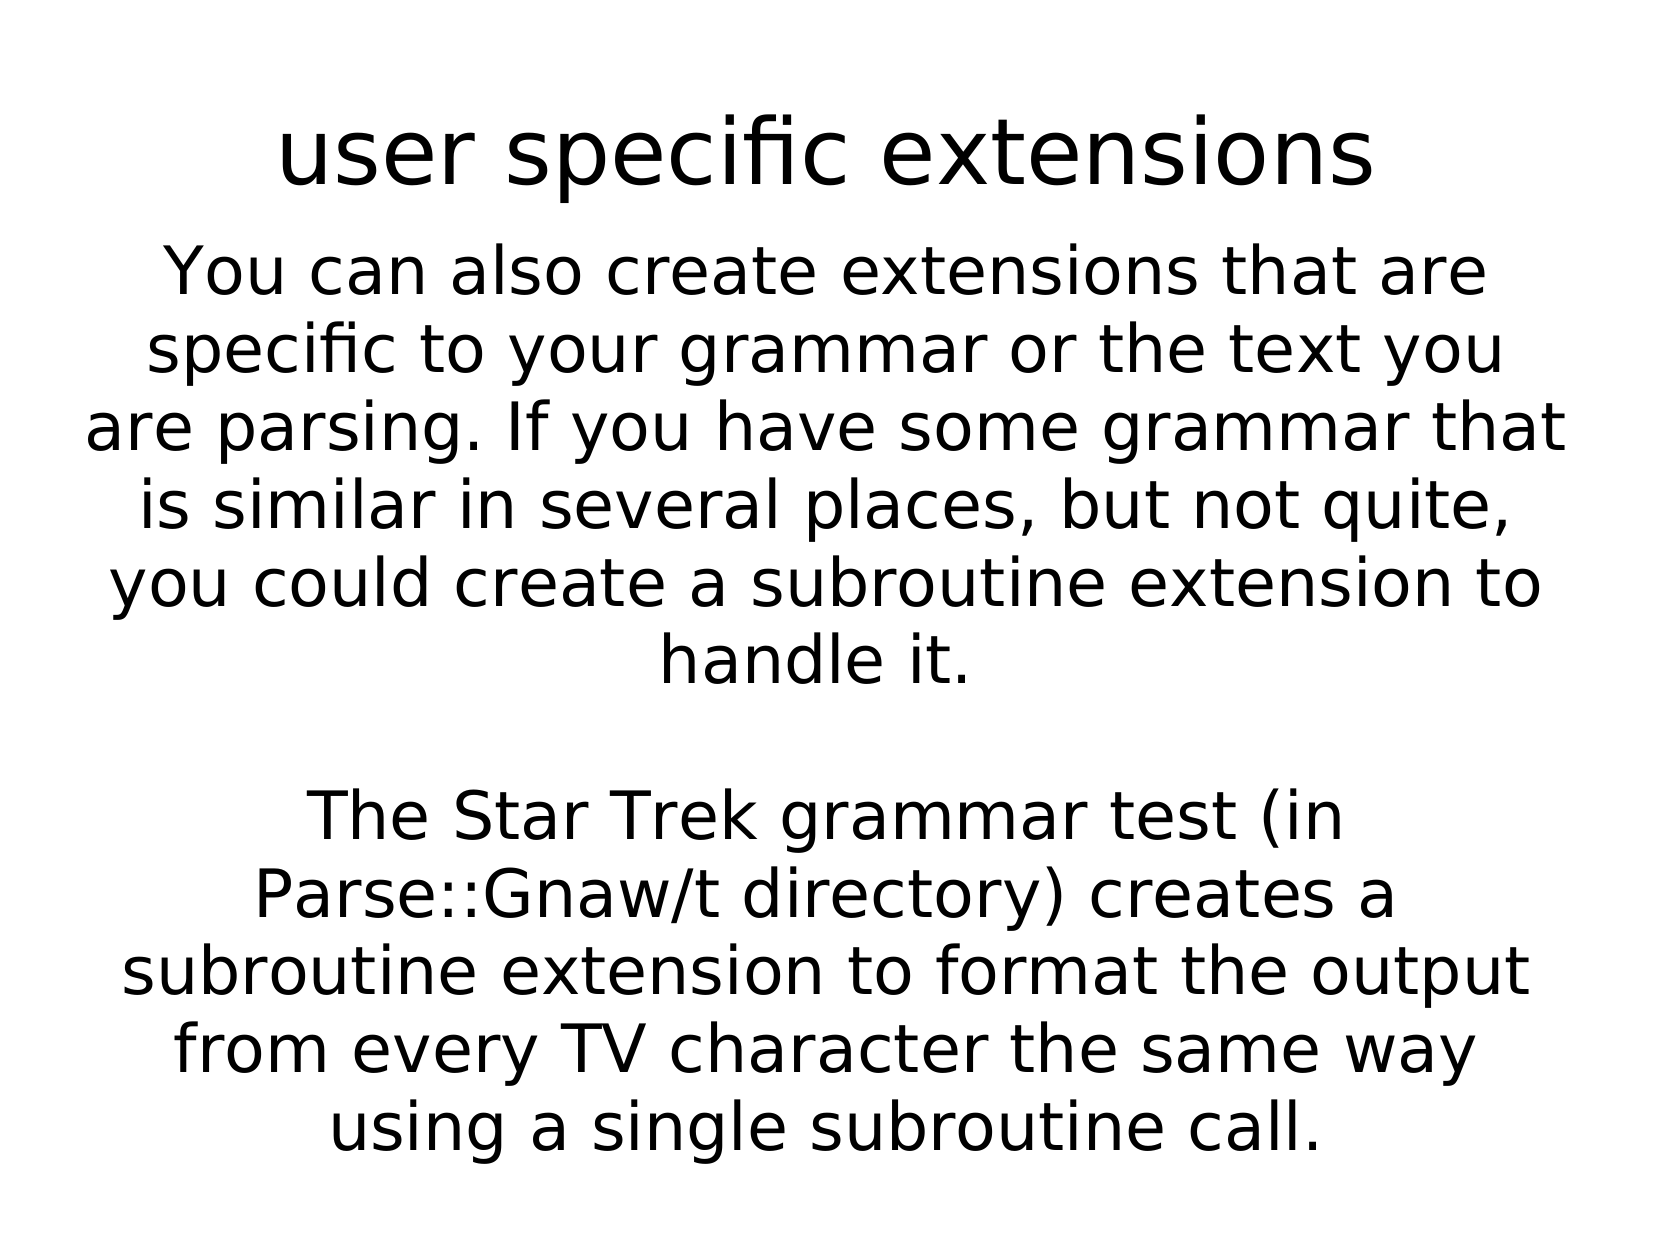

# user specific extensions
You can also create extensions that are specific to your grammar or the text you are parsing. If you have some grammar that is similar in several places, but not quite, you could create a subroutine extension to handle it.
The Star Trek grammar test (in Parse::Gnaw/t directory) creates a subroutine extension to format the output from every TV character the same way using a single subroutine call.